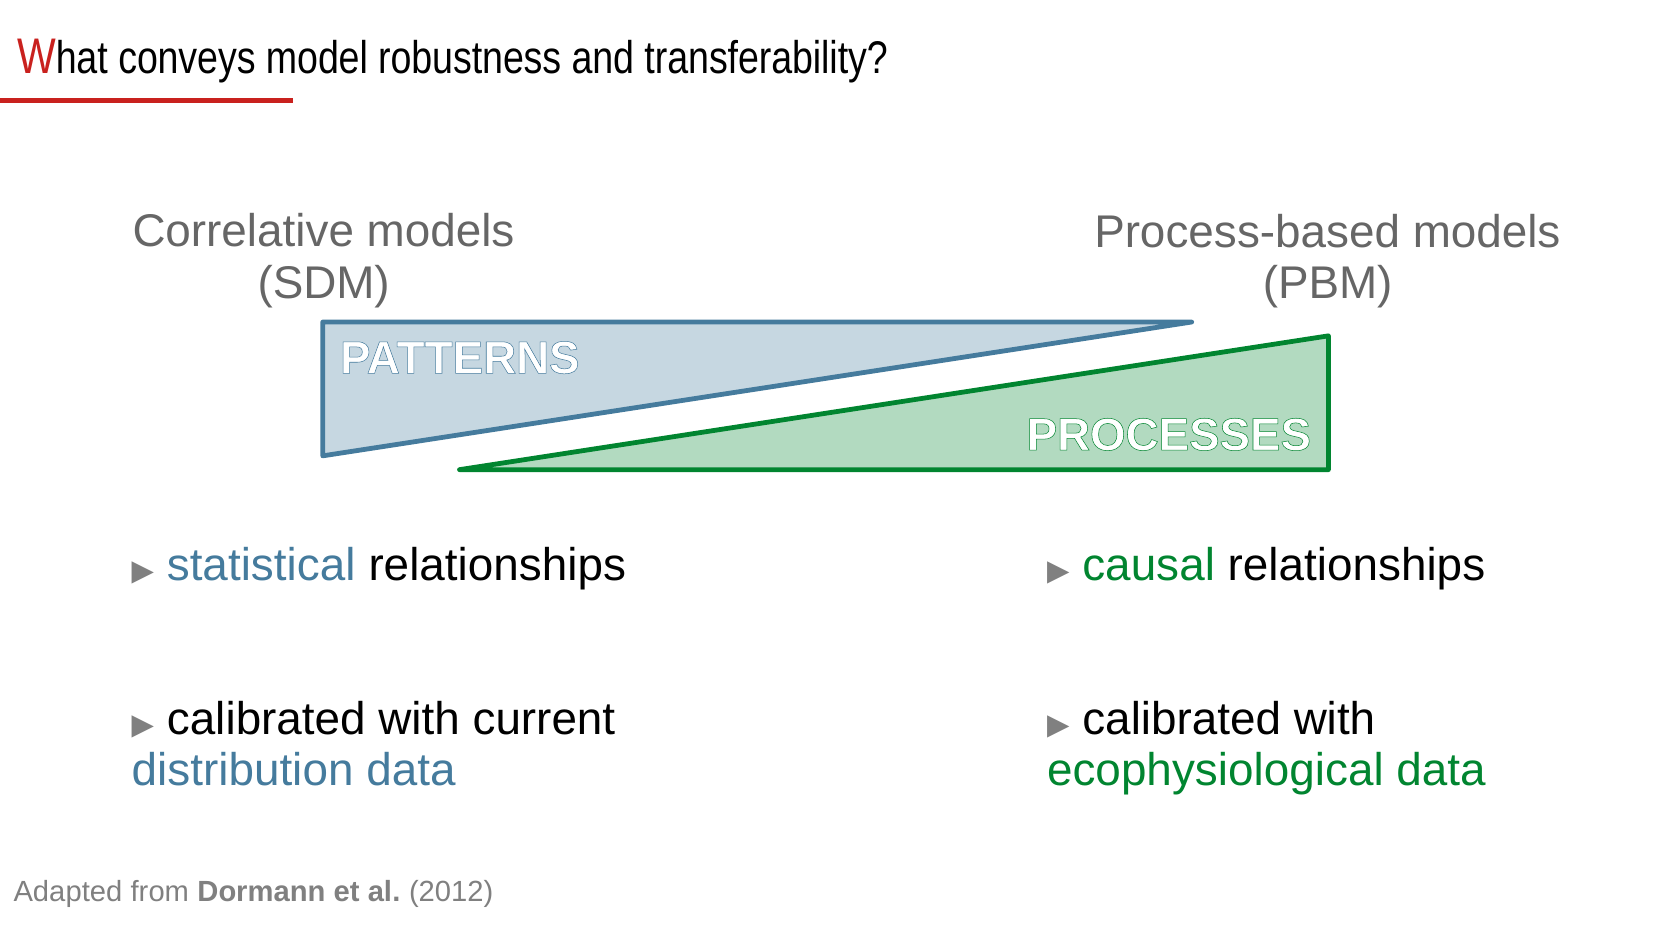

What conveys model robustness and transferability?
Correlative models (SDM)
Process-based models (PBM)
PATTERNS
PROCESSES
▶ statistical relationships
▶ calibrated with current distribution data
▶ causal relationships
▶ calibrated with
ecophysiological data
Adapted from Dormann et al. (2012)